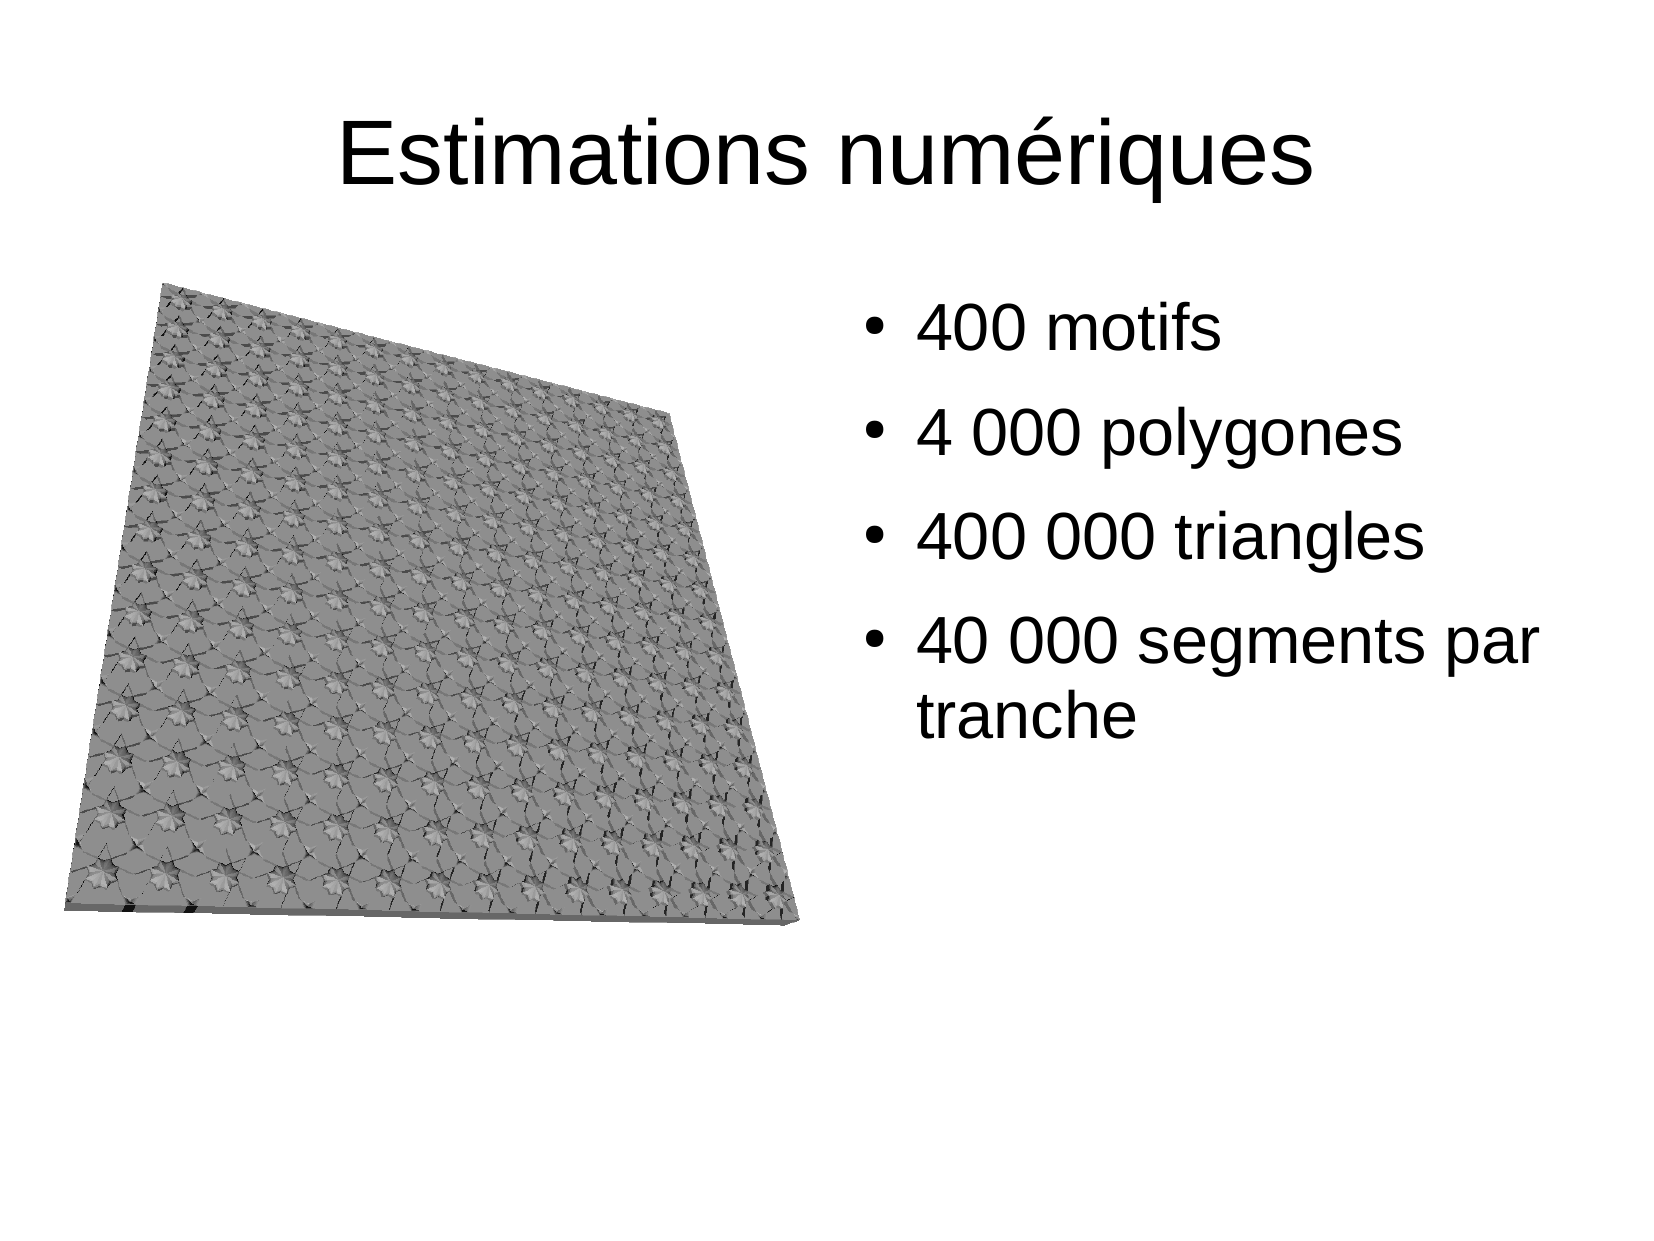

# Estimations numériques
400 motifs
4 000 polygones
400 000 triangles
40 000 segments par tranche